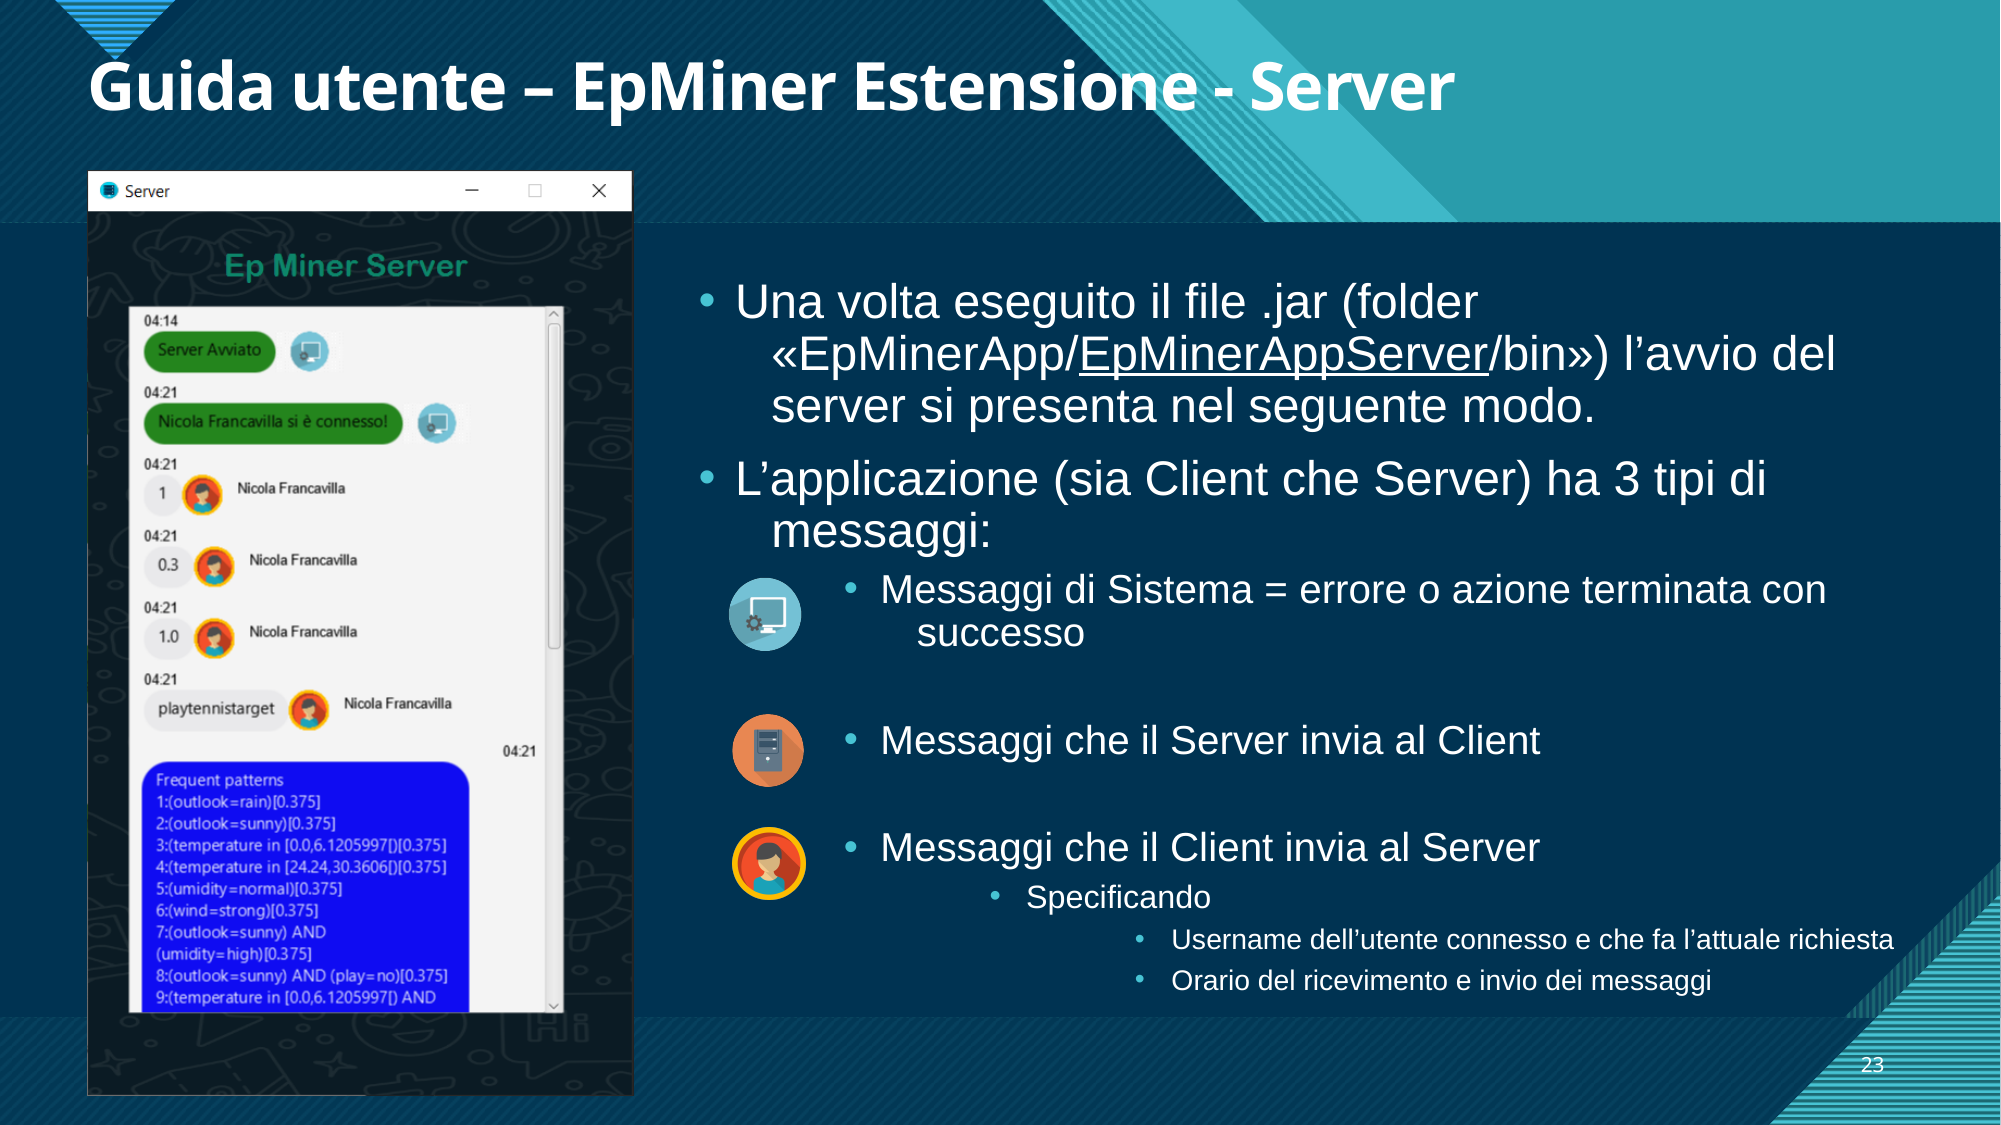

# Guida utente – EpMiner Estensione - Server
Una volta eseguito il file .jar (folder «EpMinerApp/EpMinerAppServer/bin») l’avvio del server si presenta nel seguente modo.
L’applicazione (sia Client che Server) ha 3 tipi di messaggi:
Messaggi di Sistema = errore o azione terminata con successo
Messaggi che il Server invia al Client
Messaggi che il Client invia al Server
Specificando
Username dell’utente connesso e che fa l’attuale richiesta
Orario del ricevimento e invio dei messaggi